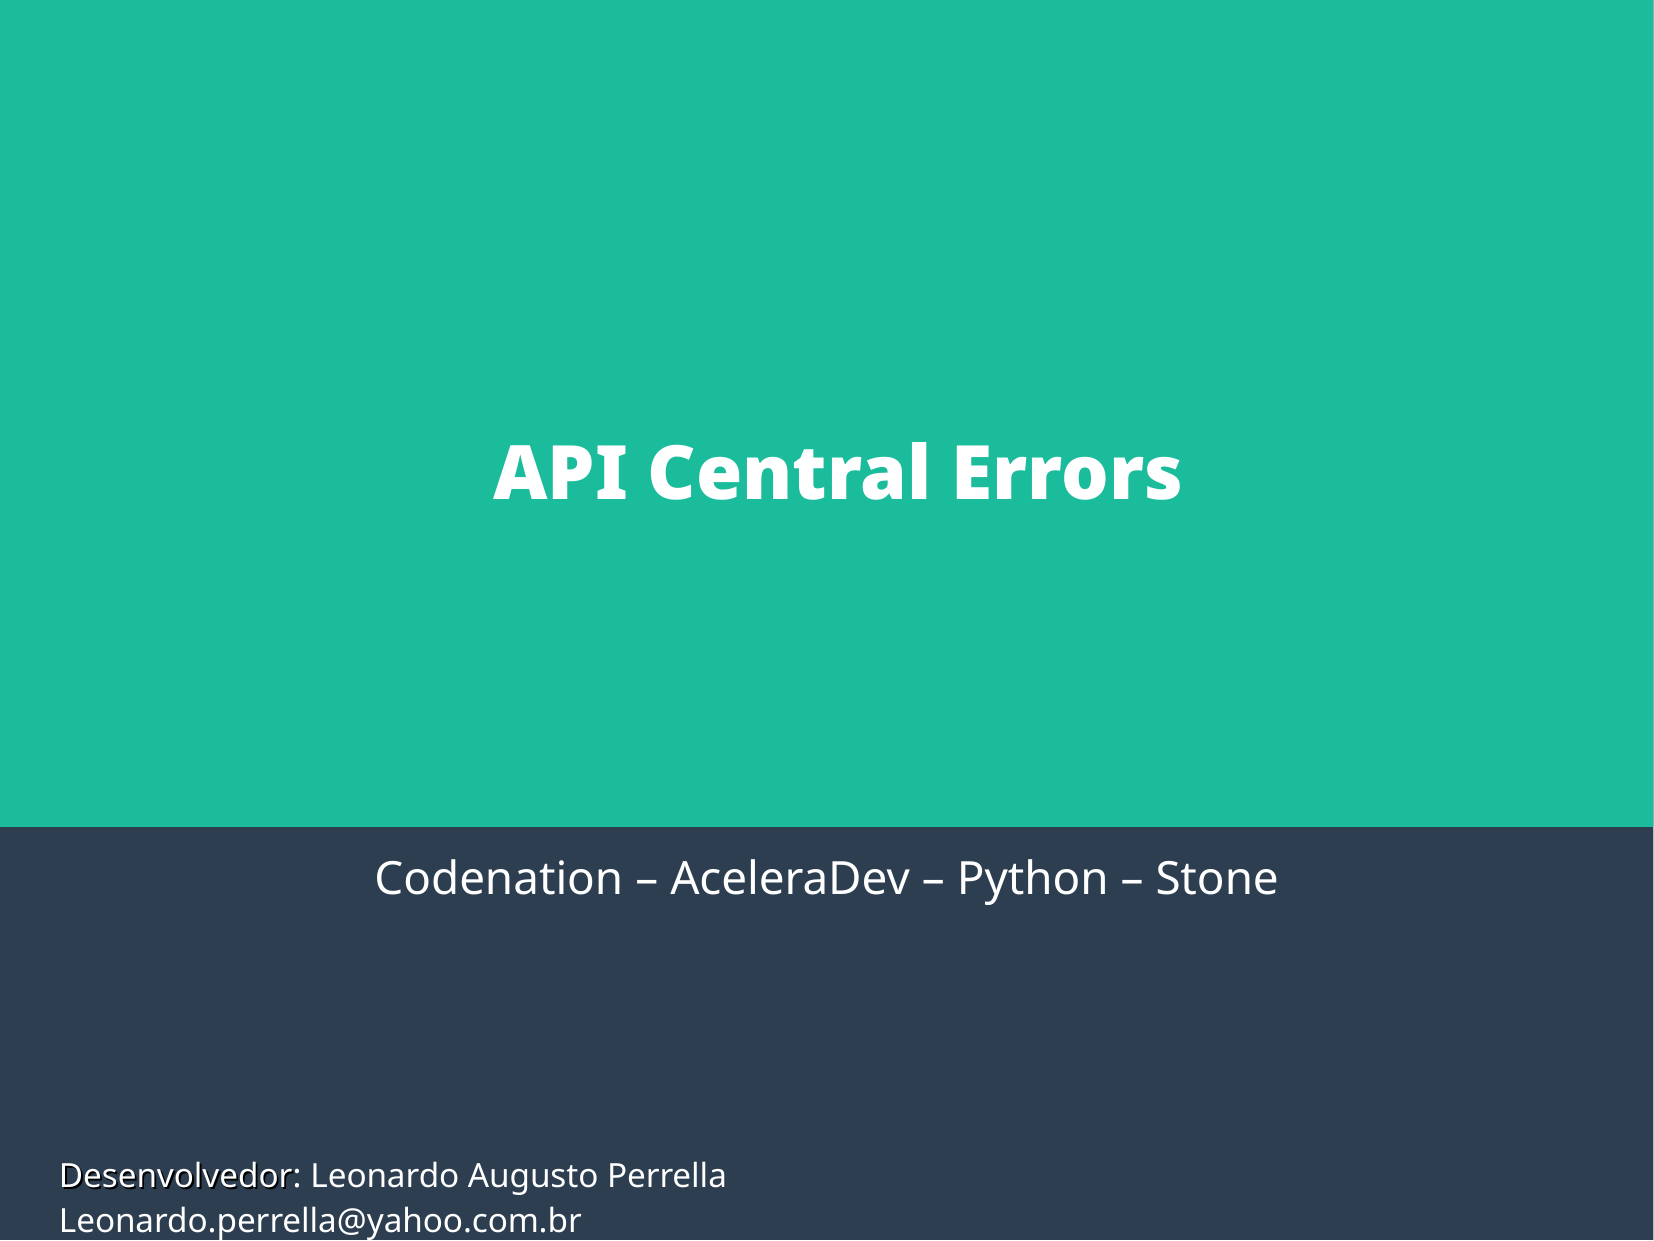

# API Central Errors
Codenation – AceleraDev – Python – Stone
Desenvolvedor: Leonardo Augusto Perrella
Leonardo.perrella@yahoo.com.br